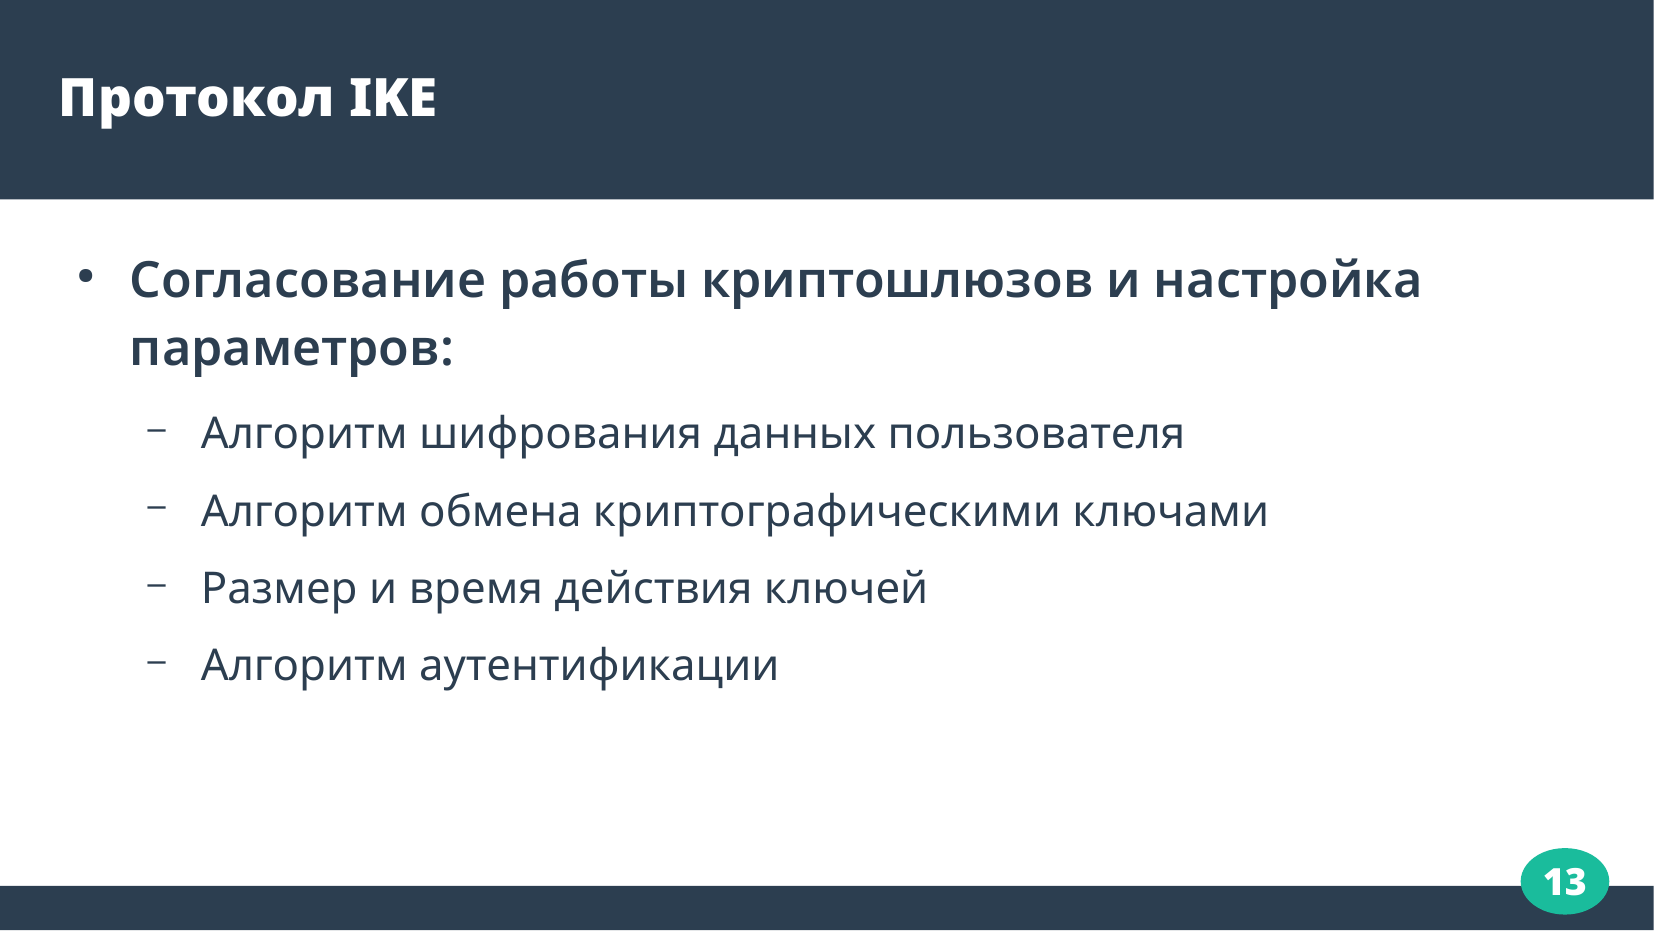

# Протокол IKE
Согласование работы криптошлюзов и настройка параметров:
Алгоритм шифрования данных пользователя
Алгоритм обмена криптографическими ключами
Размер и время действия ключей
Алгоритм аутентификации
13